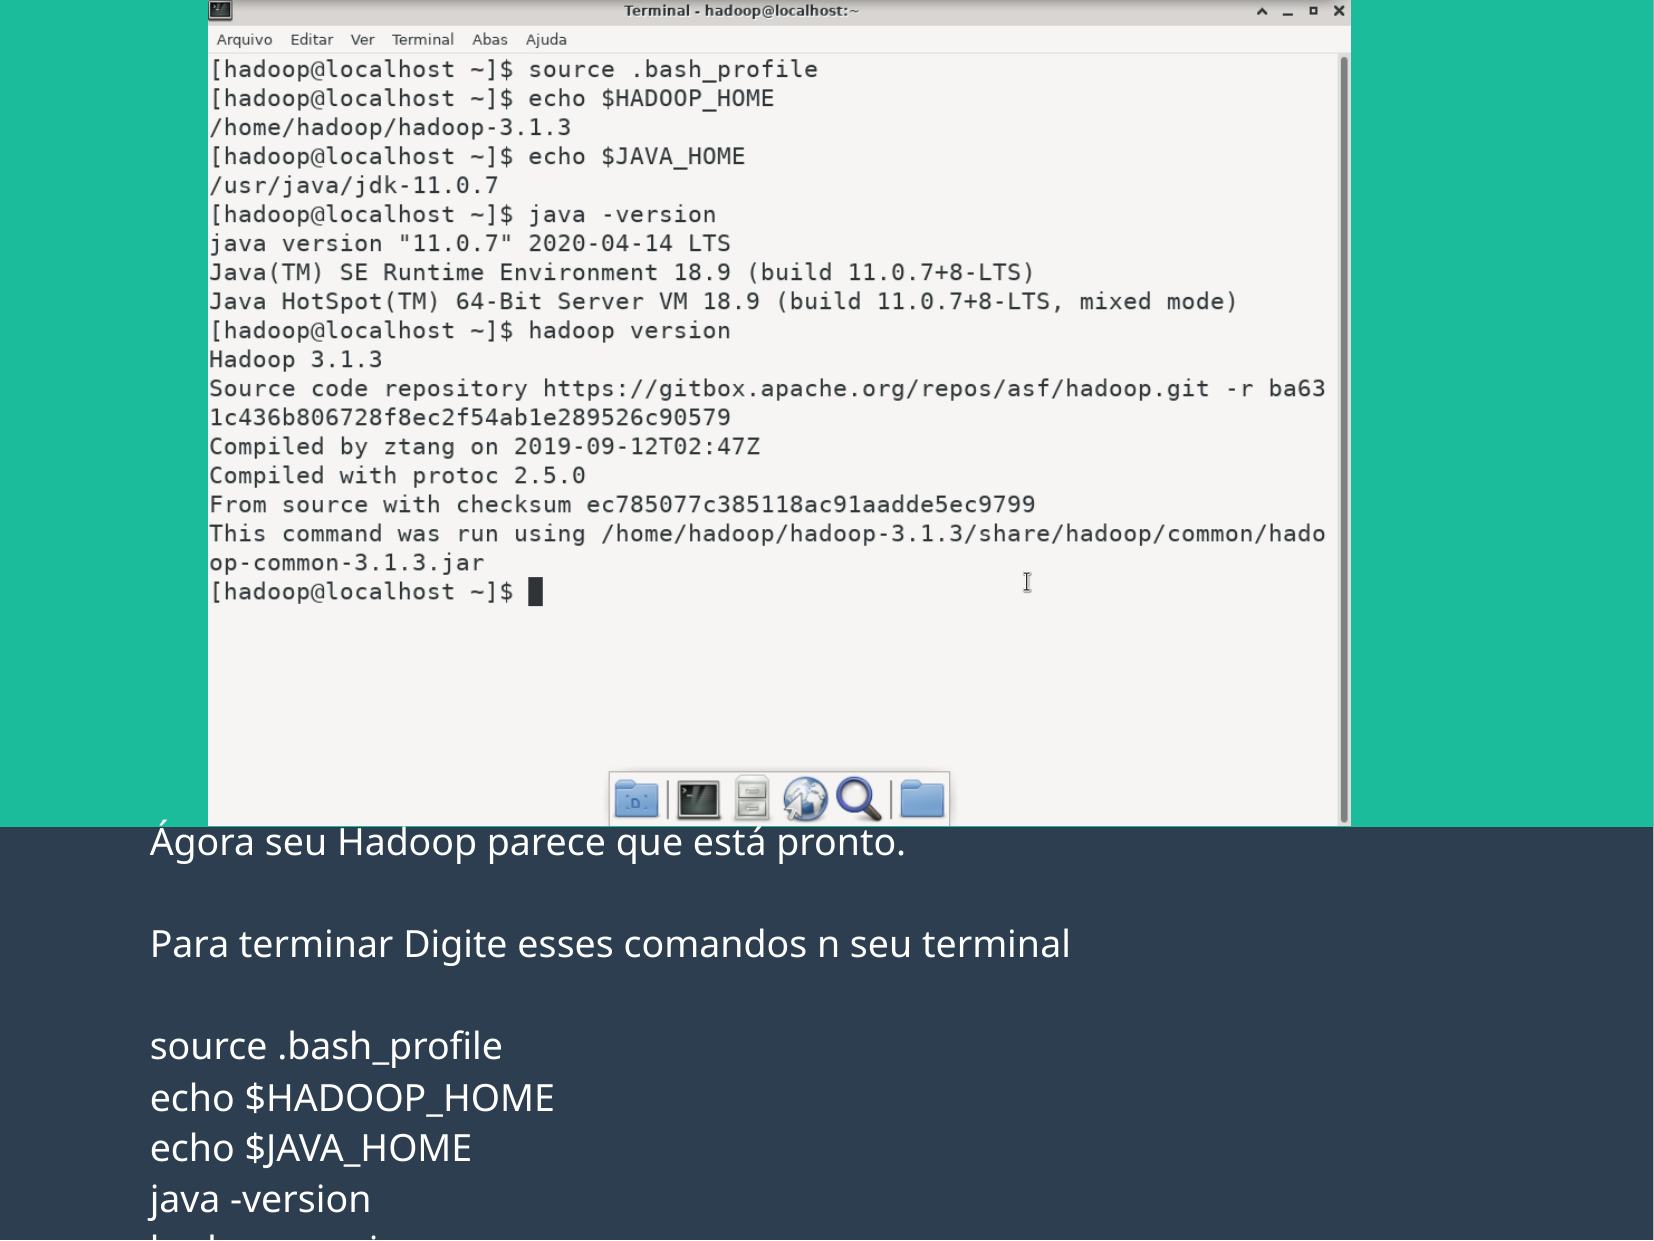

Ágora seu Hadoop parece que está pronto.
Para terminar Digite esses comandos n seu terminal
source .bash_profile
echo $HADOOP_HOME
echo $JAVA_HOME
java -version
hadoop version